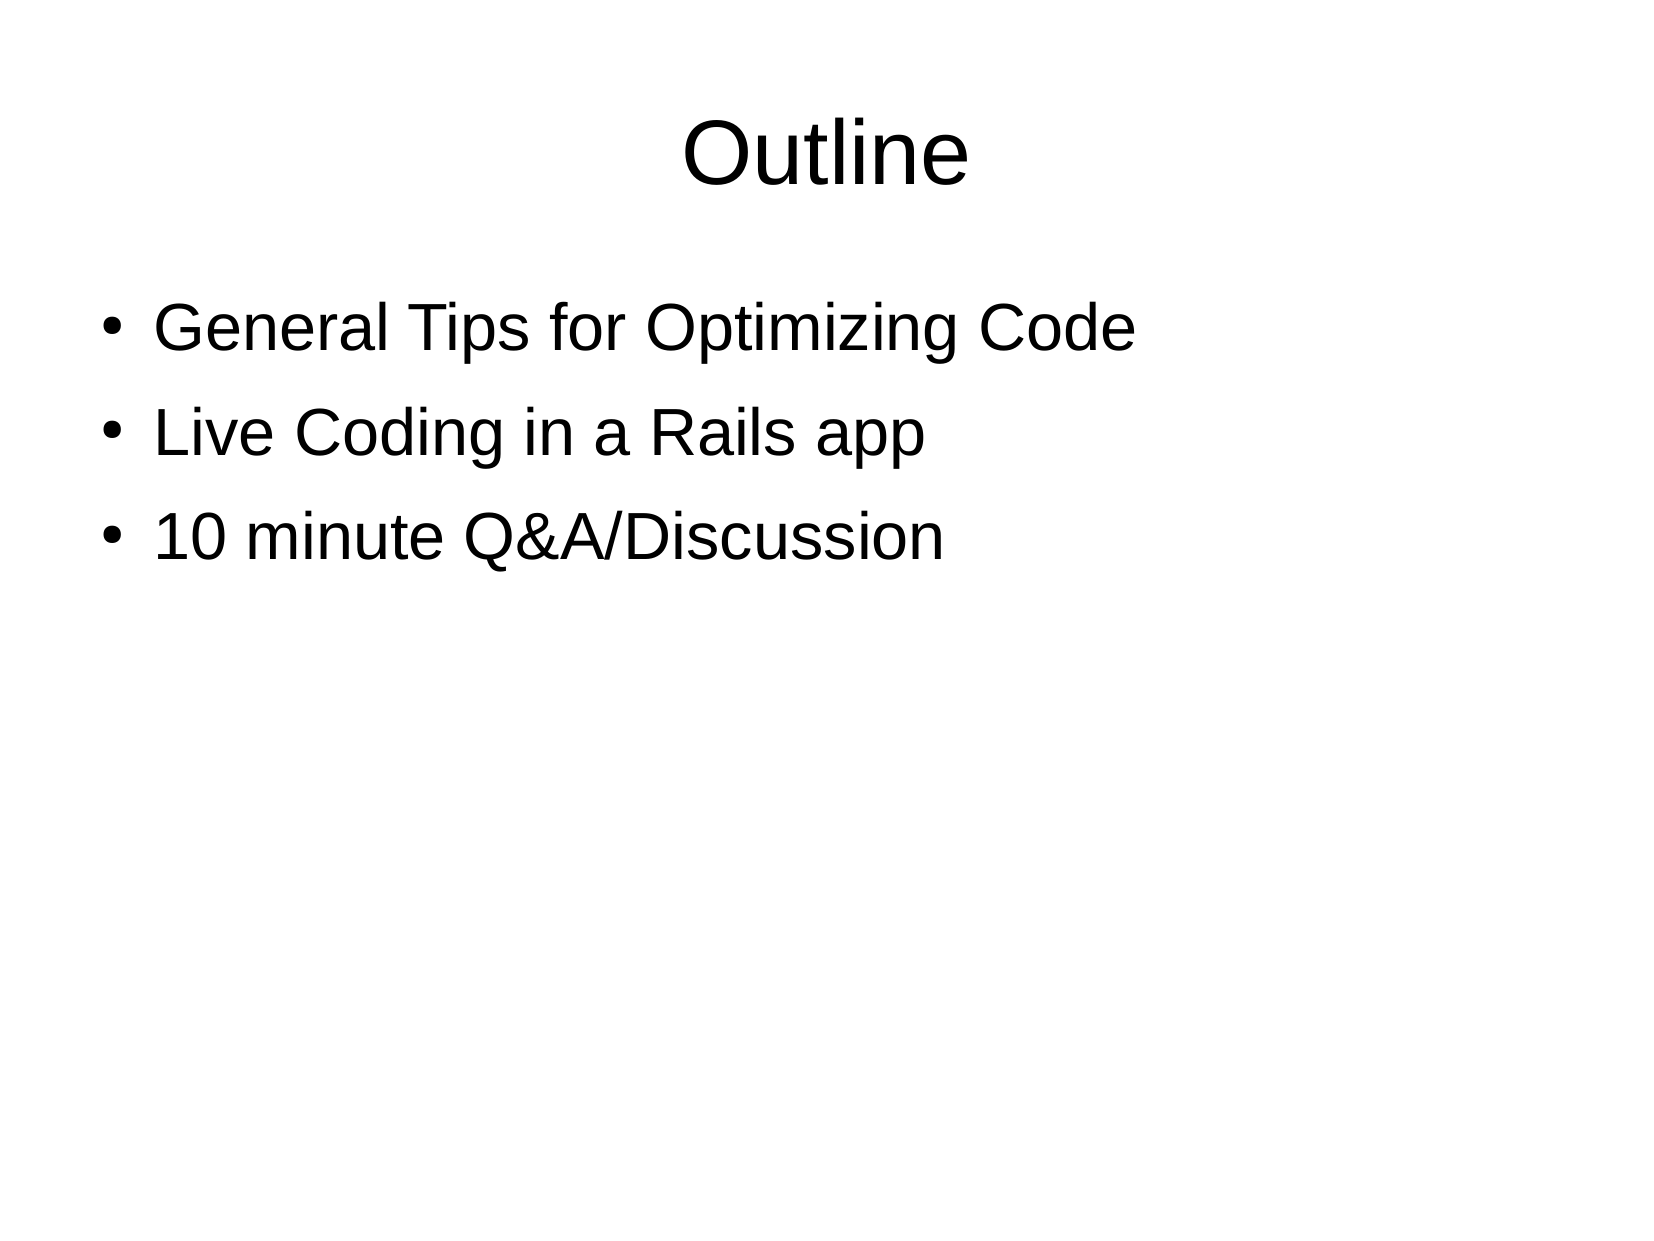

# Outline
General Tips for Optimizing Code
Live Coding in a Rails app
10 minute Q&A/Discussion